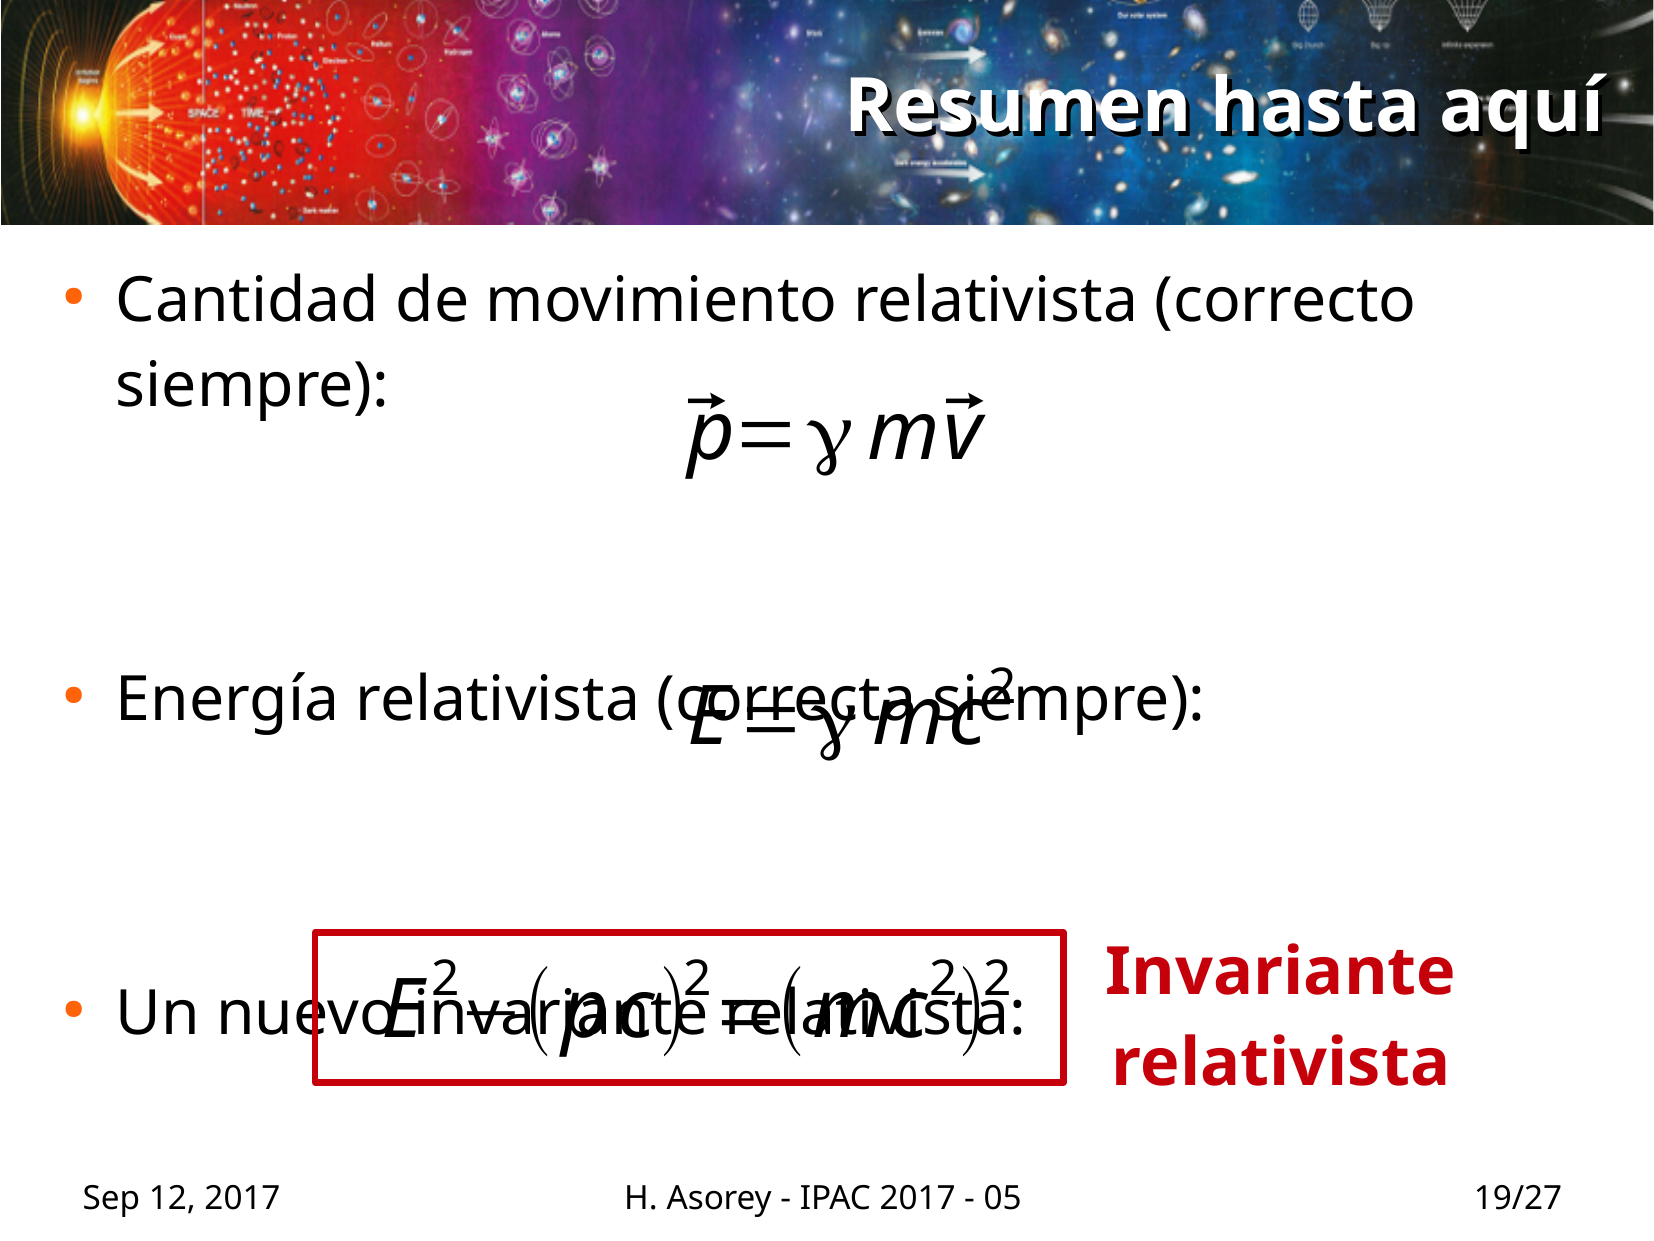

# Resumen hasta aquí
Cantidad de movimiento relativista (correcto siempre):
Energía relativista (correcta siempre):
Un nuevo invariante relativista:
Invariante relativista
Sep 12, 2017
H. Asorey - IPAC 2017 - 05
19